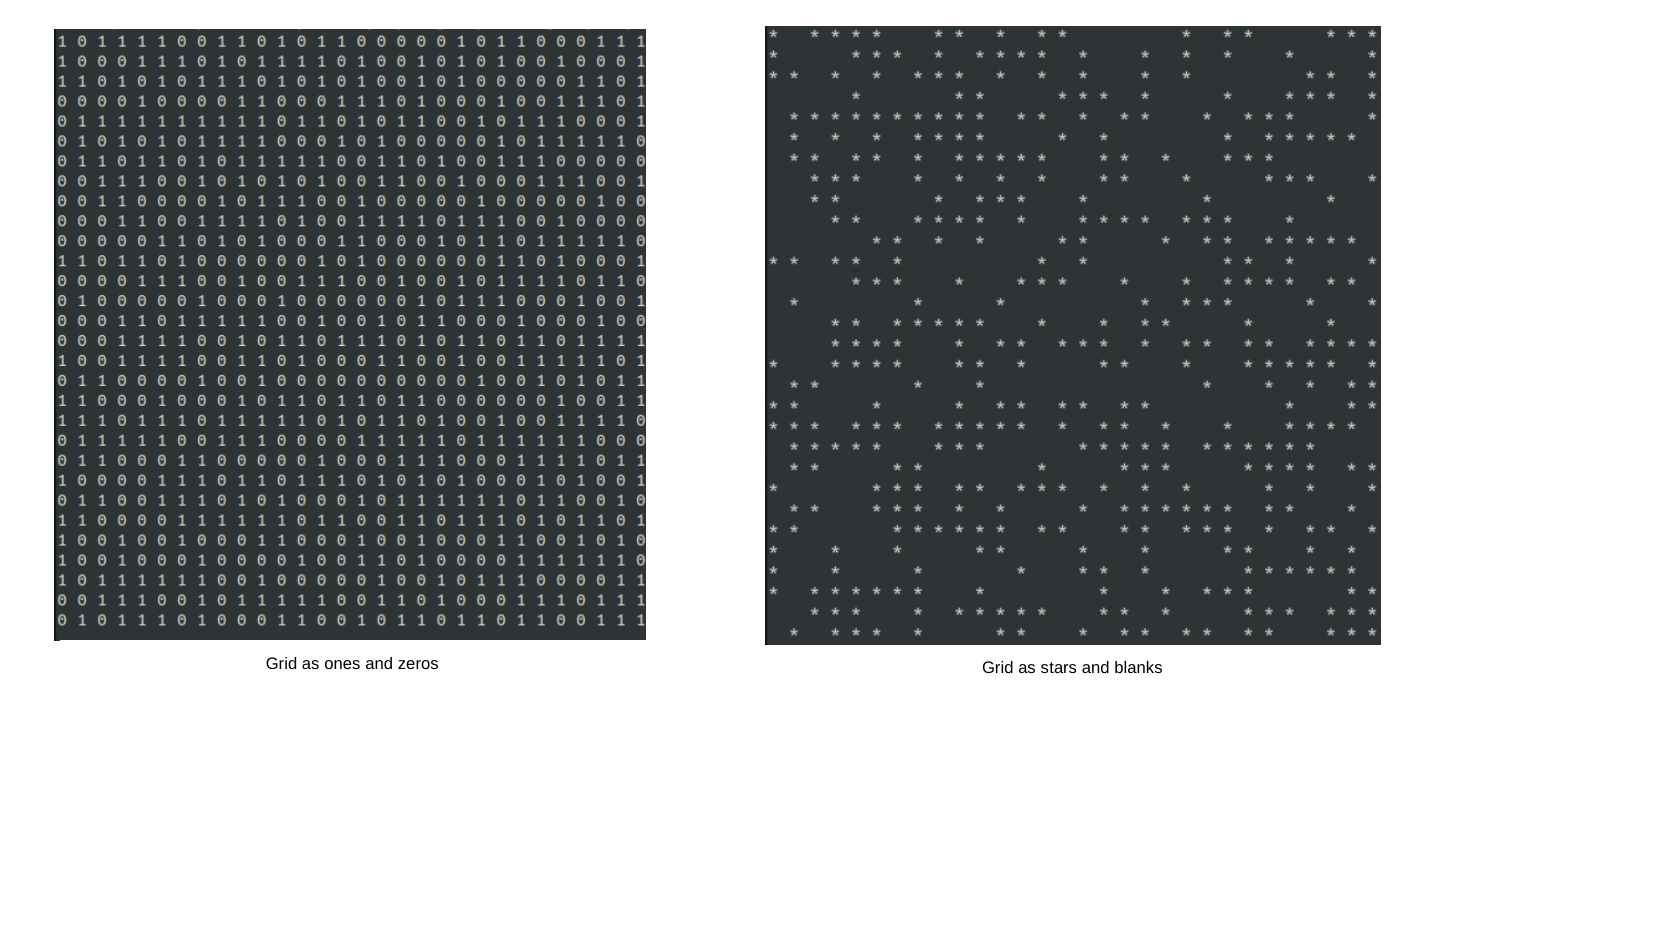

Grid as ones and zeros
Grid as stars and blanks